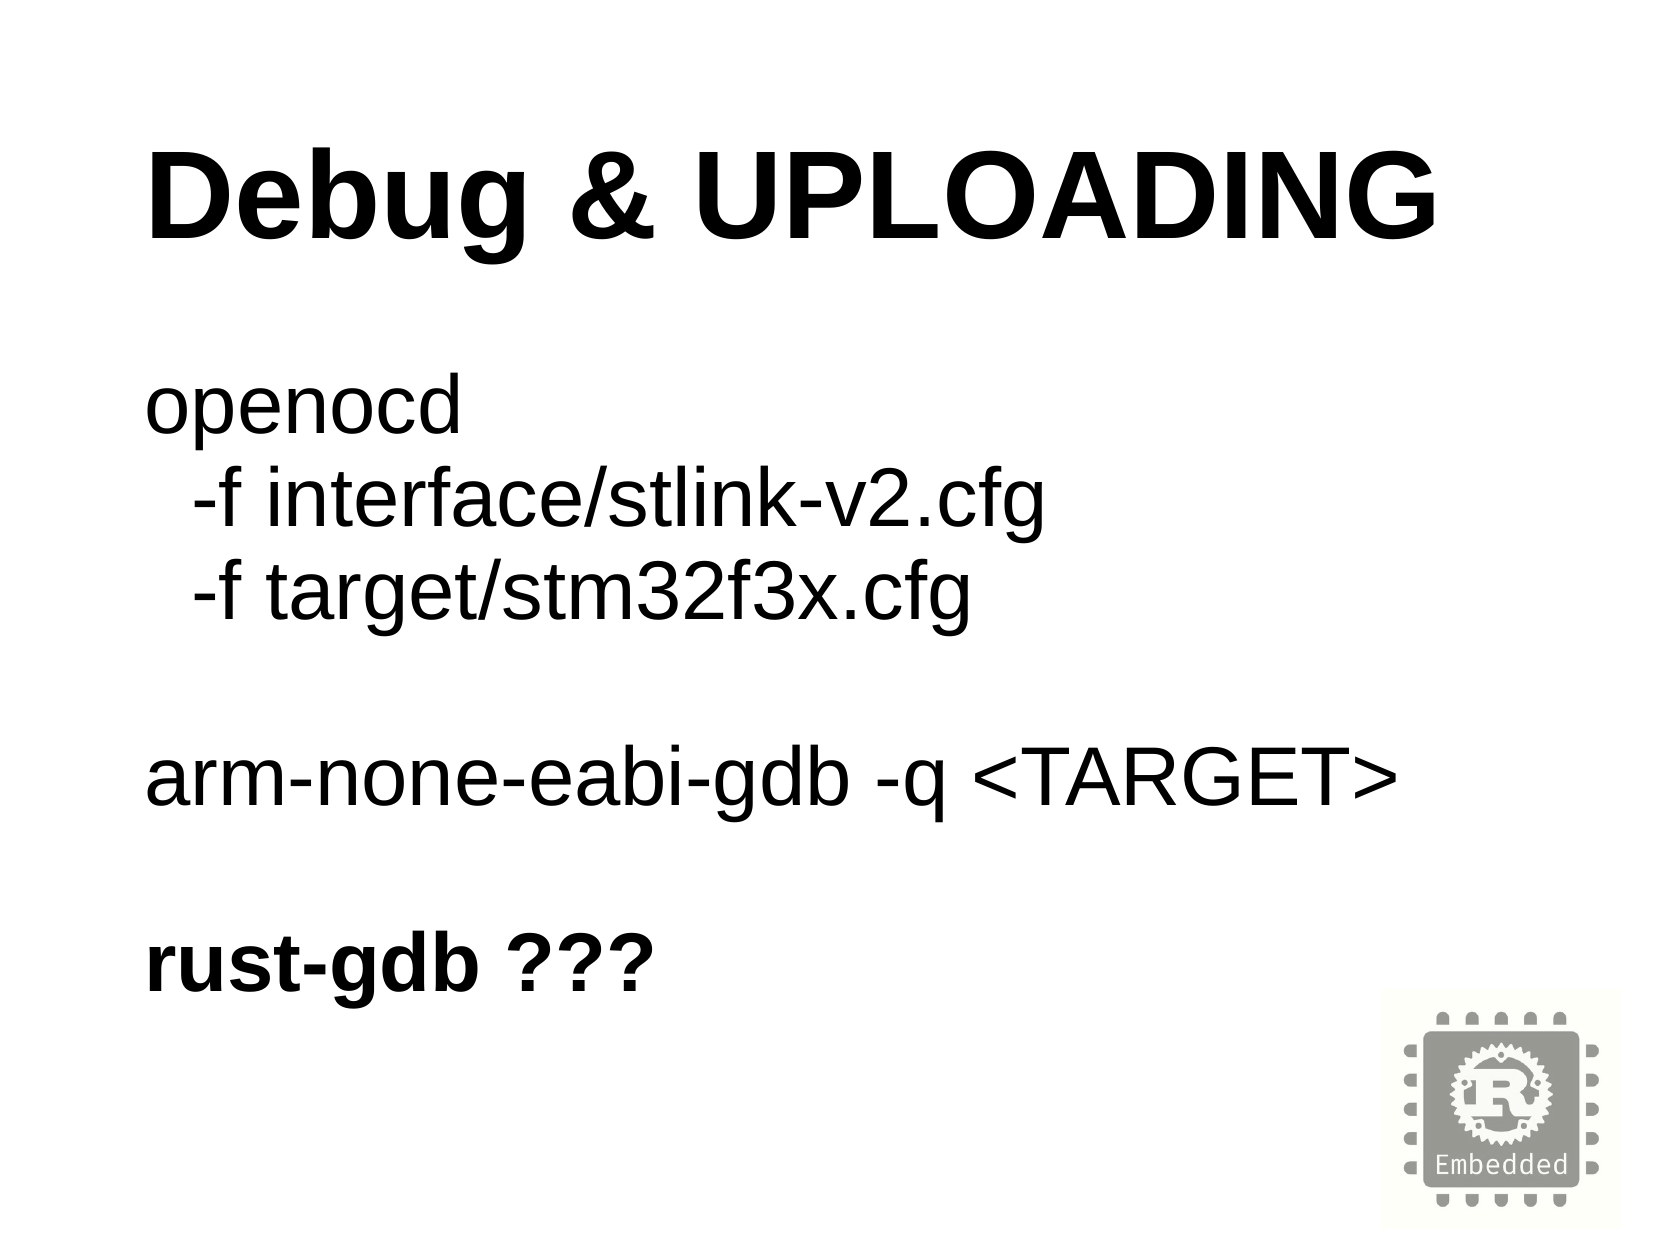

Debug & UPLOADING
openocd
 -f interface/stlink-v2.cfg
 -f target/stm32f3x.cfg
arm-none-eabi-gdb -q <TARGET>
rust-gdb ???